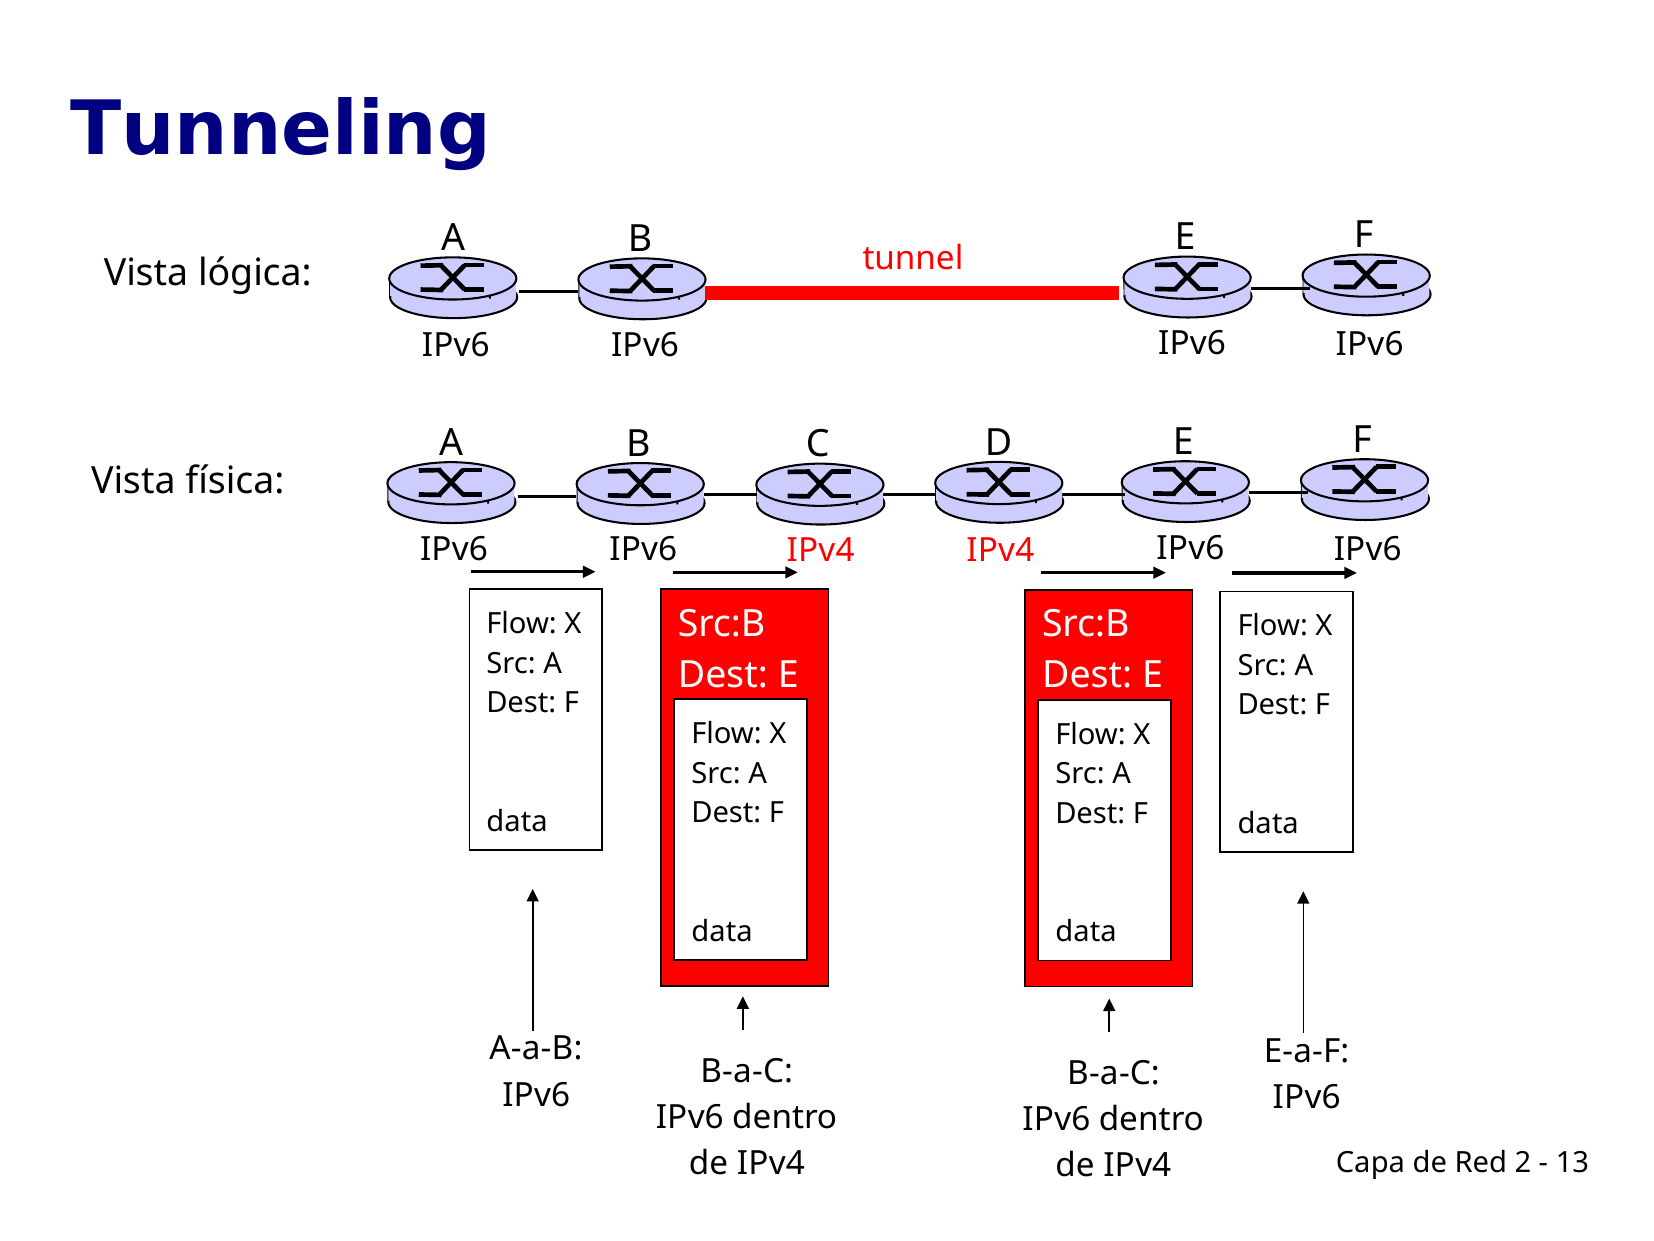

# Tunneling
F
E
A
B
tunnel
Vista lógica:
IPv6
IPv6
IPv6
IPv6
F
E
D
A
B
C
Vista física:
IPv6
IPv6
IPv6
IPv6
IPv4
IPv4
Src:B
Dest: E
Flow: X
Src: A
Dest: F
data
Src:B
Dest: E
Flow: X
Src: A
Dest: F
data
Flow: X
Src: A
Dest: F
data
Flow: X
Src: A
Dest: F
data
A-a-B:
IPv6
E-a-F:
IPv6
B-a-C:
IPv6 dentro
de IPv4
B-a-C:
IPv6 dentro
de IPv4